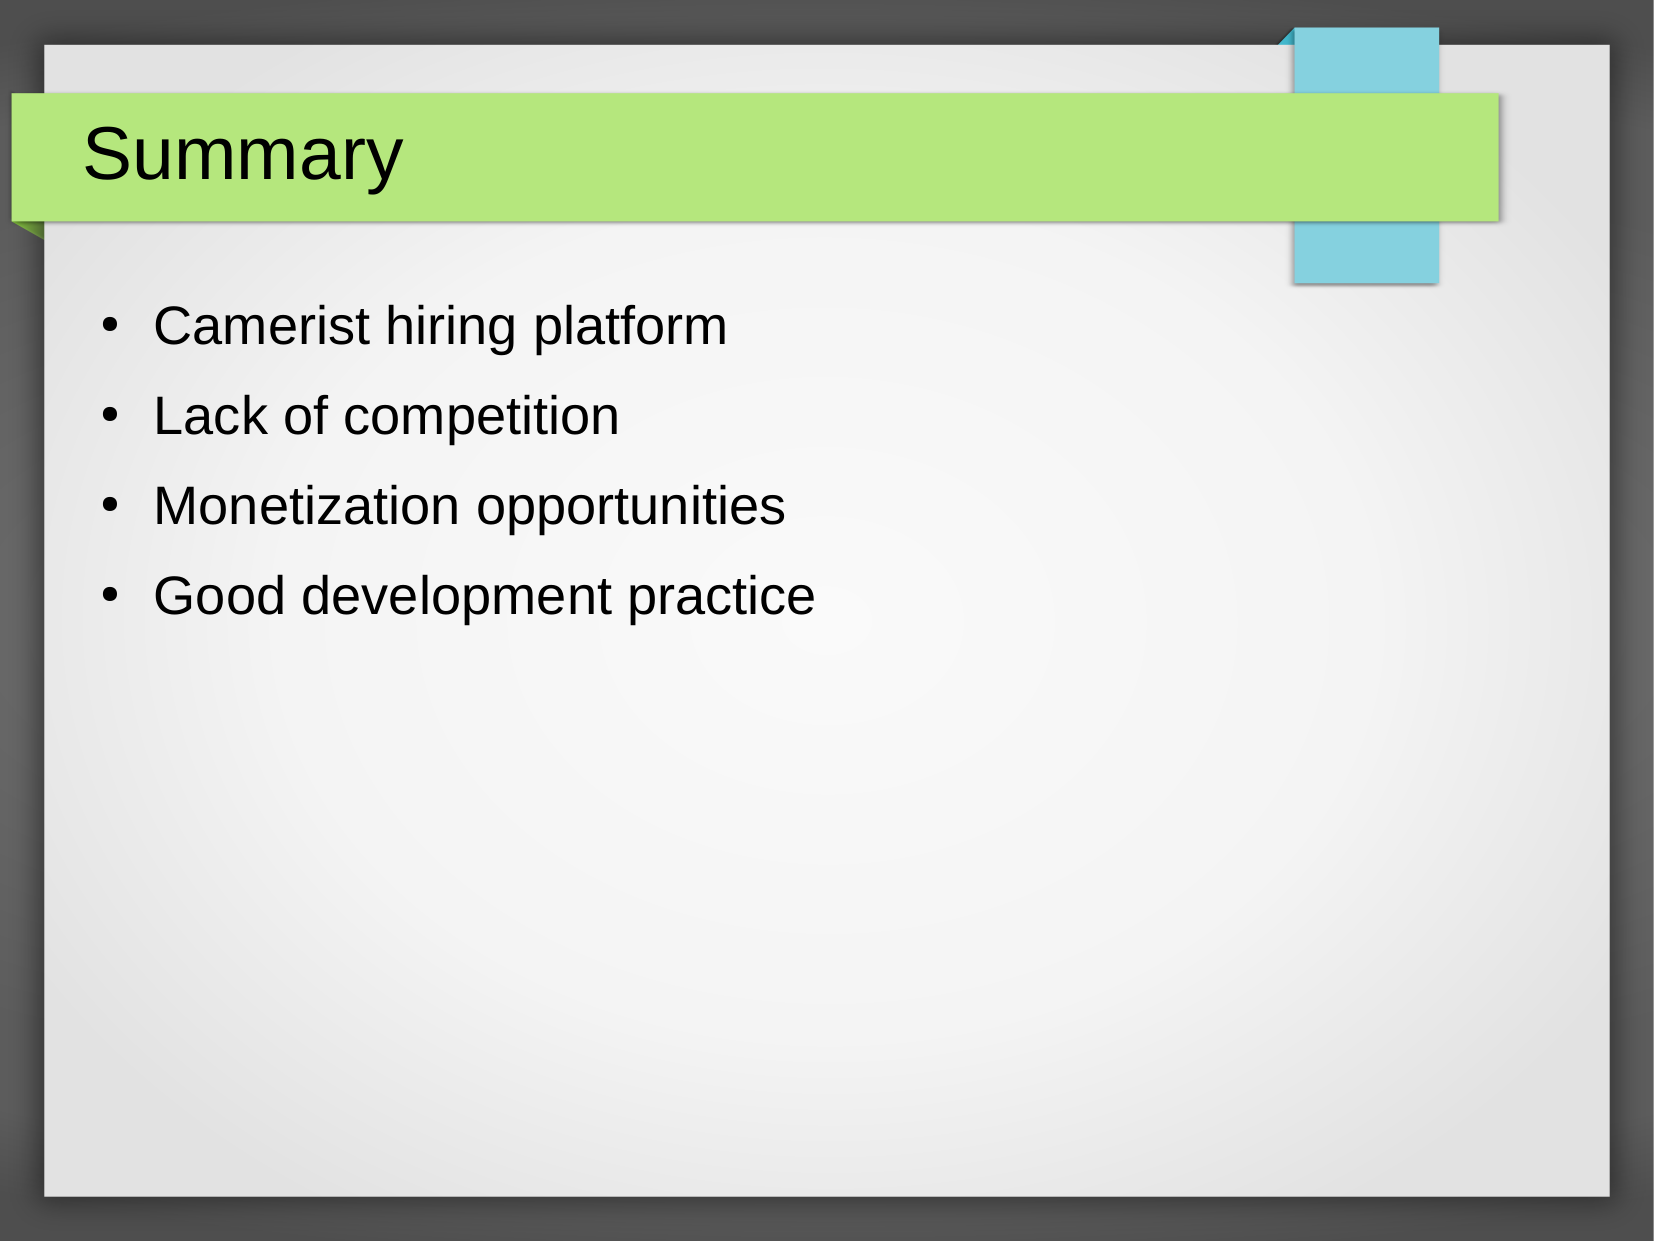

# Summary
Camerist hiring platform
Lack of competition
Monetization opportunities
Good development practice